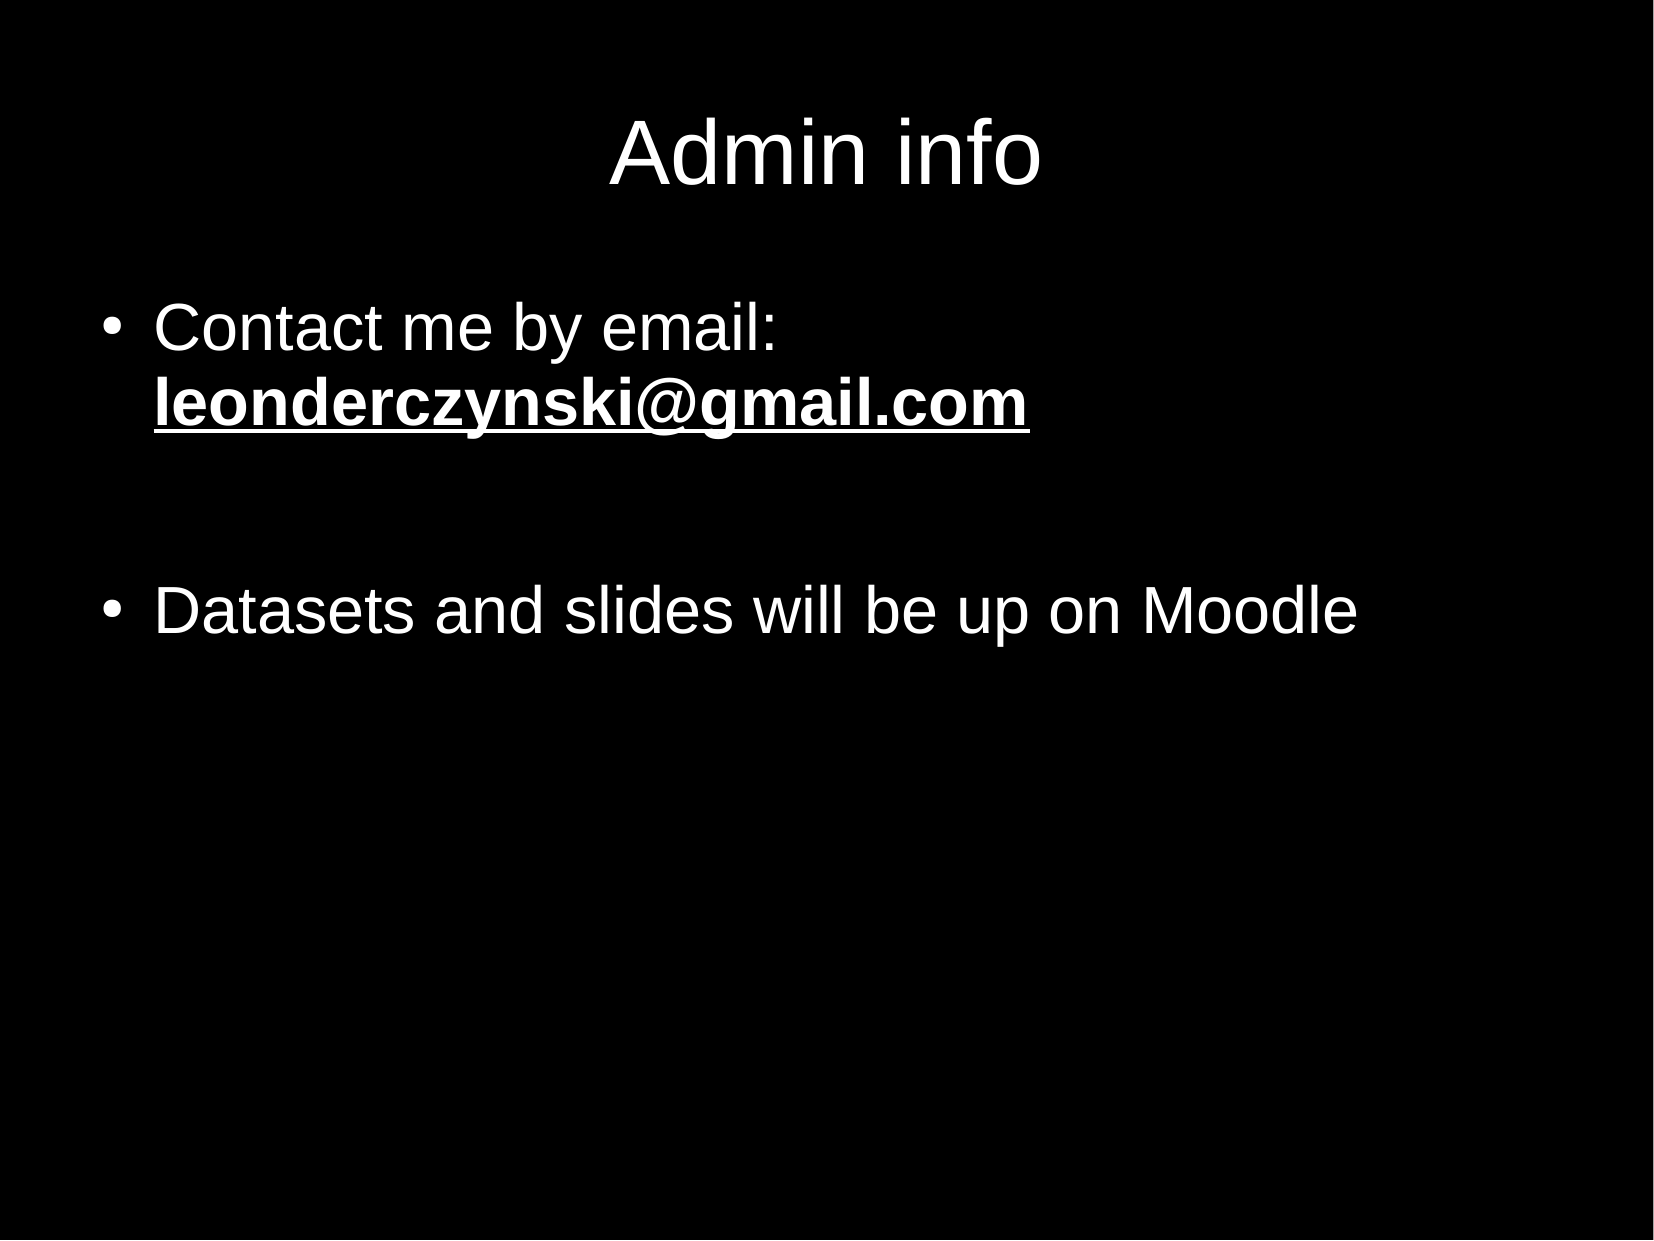

# Admin info
Contact me by email: leonderczynski@gmail.com
Datasets and slides will be up on Moodle